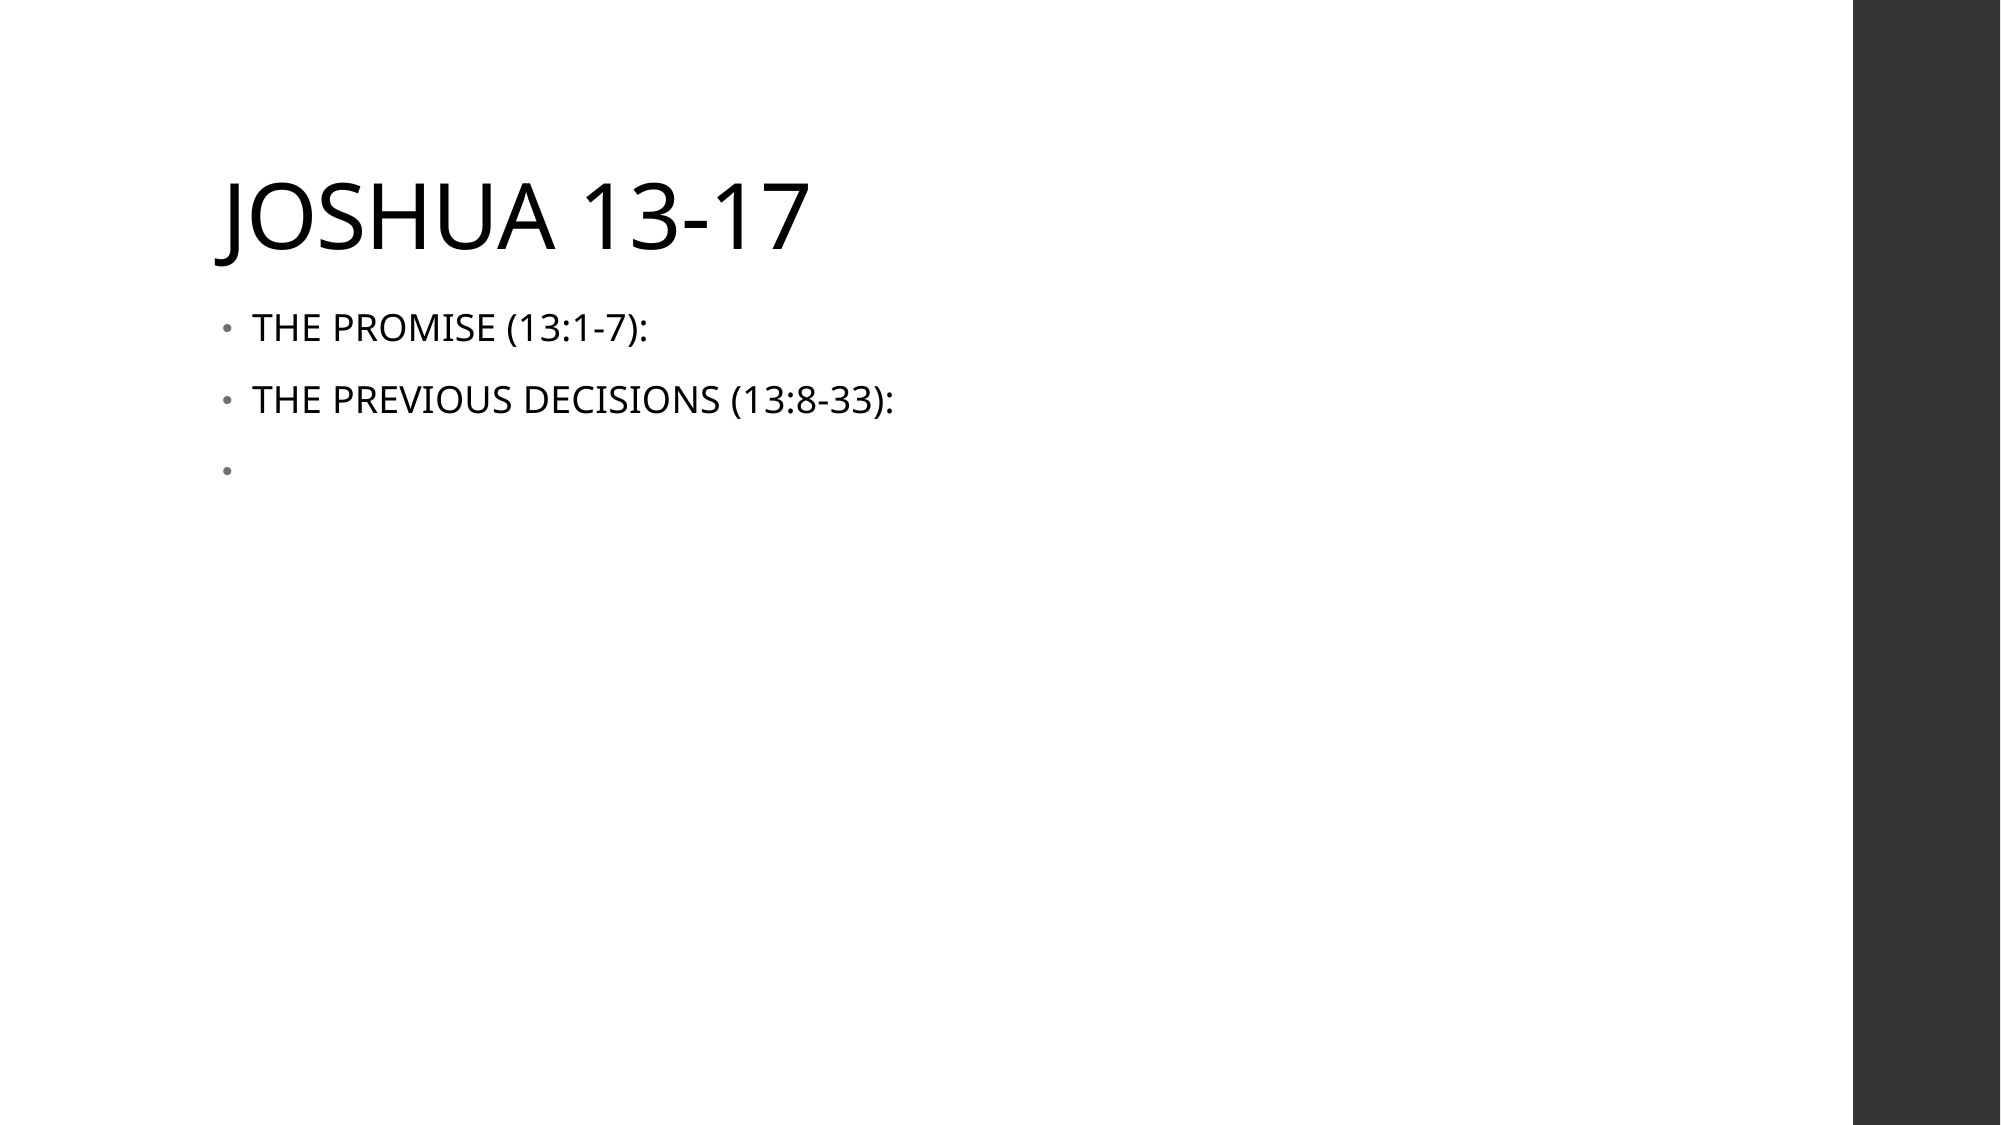

# JOSHUA 13-17
THE PROMISE (13:1-7):
THE PREVIOUS DECISIONS (13:8-33):